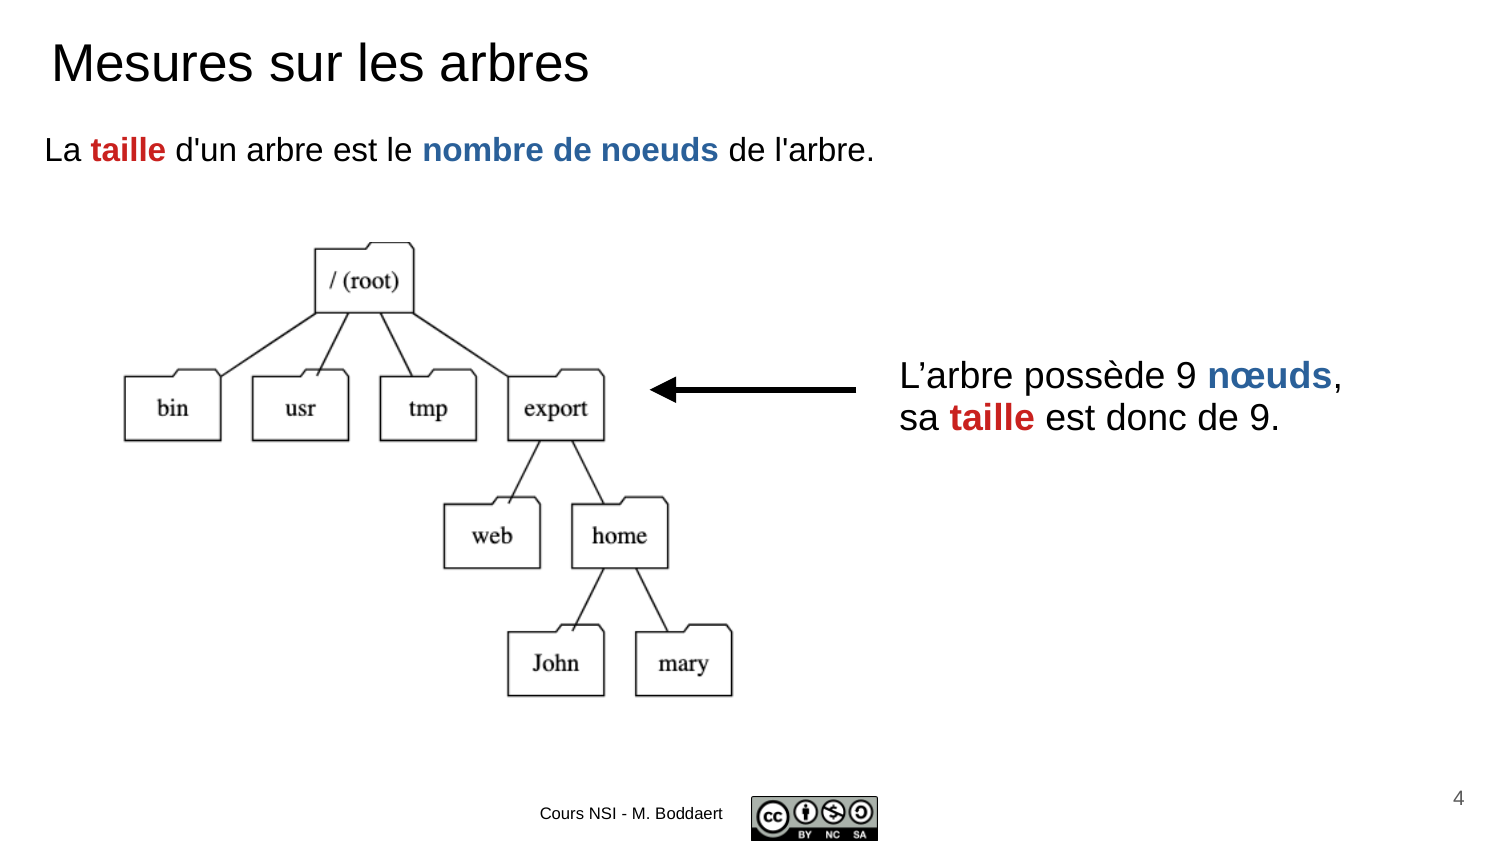

# Mesures sur les arbres
La taille d'un arbre est le nombre de noeuds de l'arbre.
L’arbre possède 9 nœuds, sa taille est donc de 9.